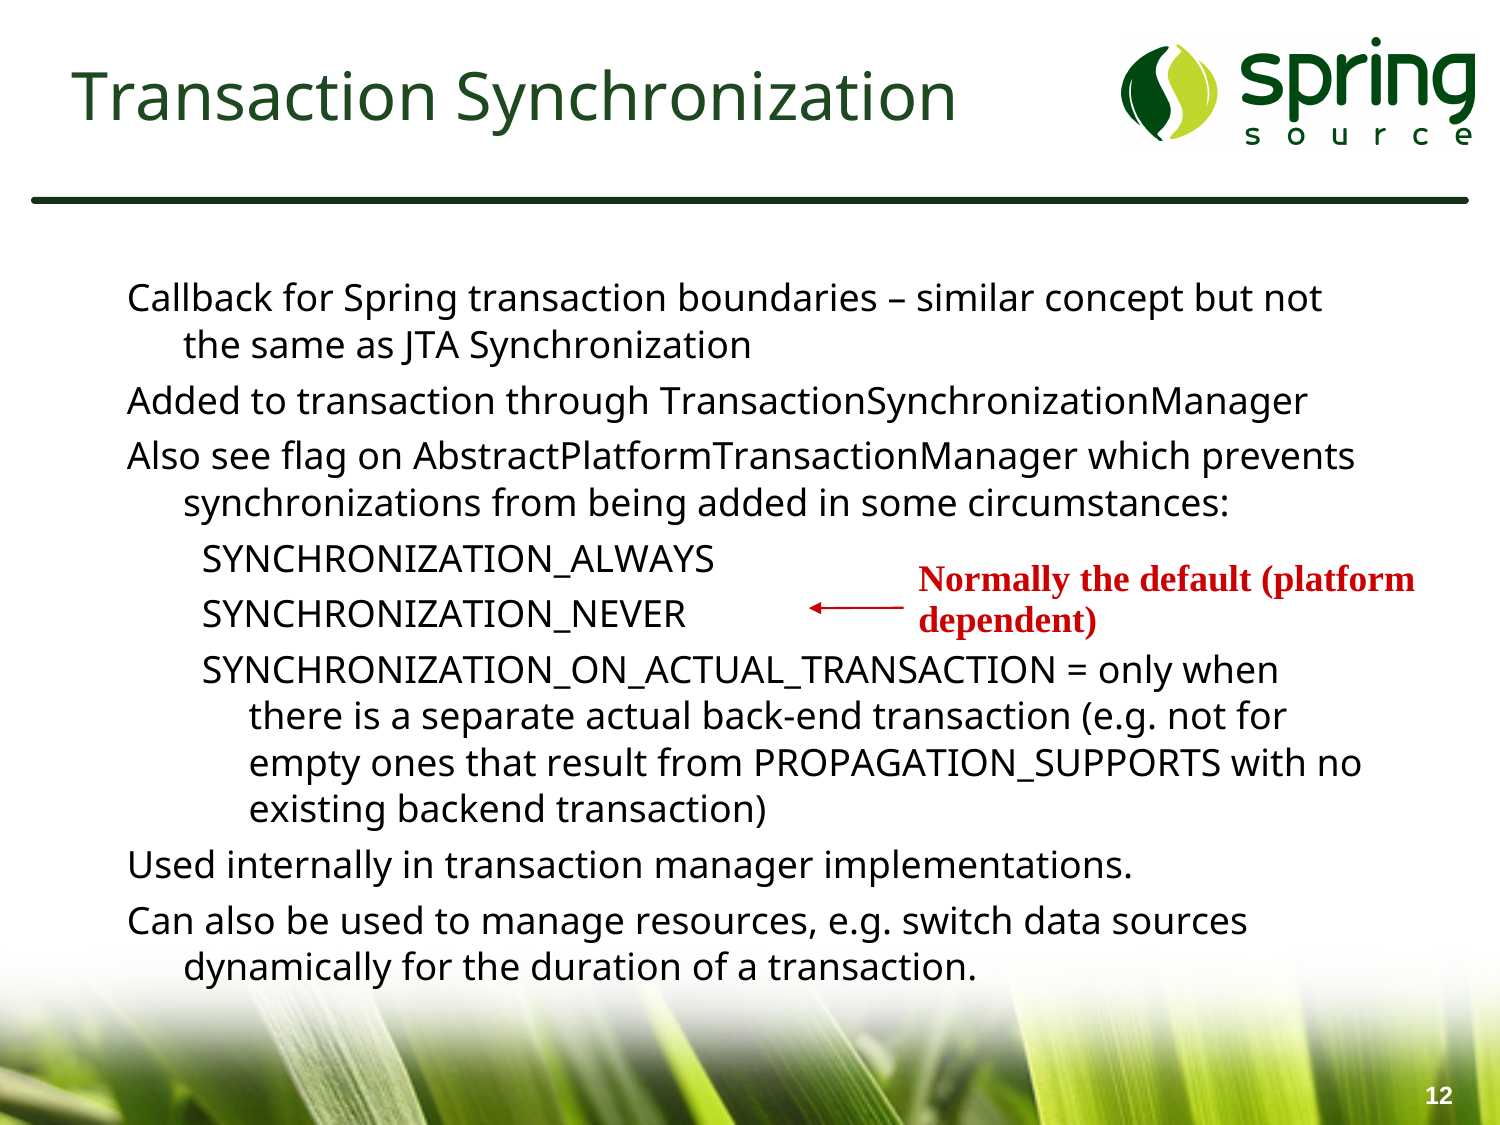

# Transaction Synchronization
Callback for Spring transaction boundaries – similar concept but not the same as JTA Synchronization
Added to transaction through TransactionSynchronizationManager
Also see flag on AbstractPlatformTransactionManager which prevents synchronizations from being added in some circumstances:
SYNCHRONIZATION_ALWAYS
SYNCHRONIZATION_NEVER
SYNCHRONIZATION_ON_ACTUAL_TRANSACTION = only when there is a separate actual back-end transaction (e.g. not for empty ones that result from PROPAGATION_SUPPORTS with no existing backend transaction)
Used internally in transaction manager implementations.
Can also be used to manage resources, e.g. switch data sources dynamically for the duration of a transaction.
Normally the default (platform dependent)